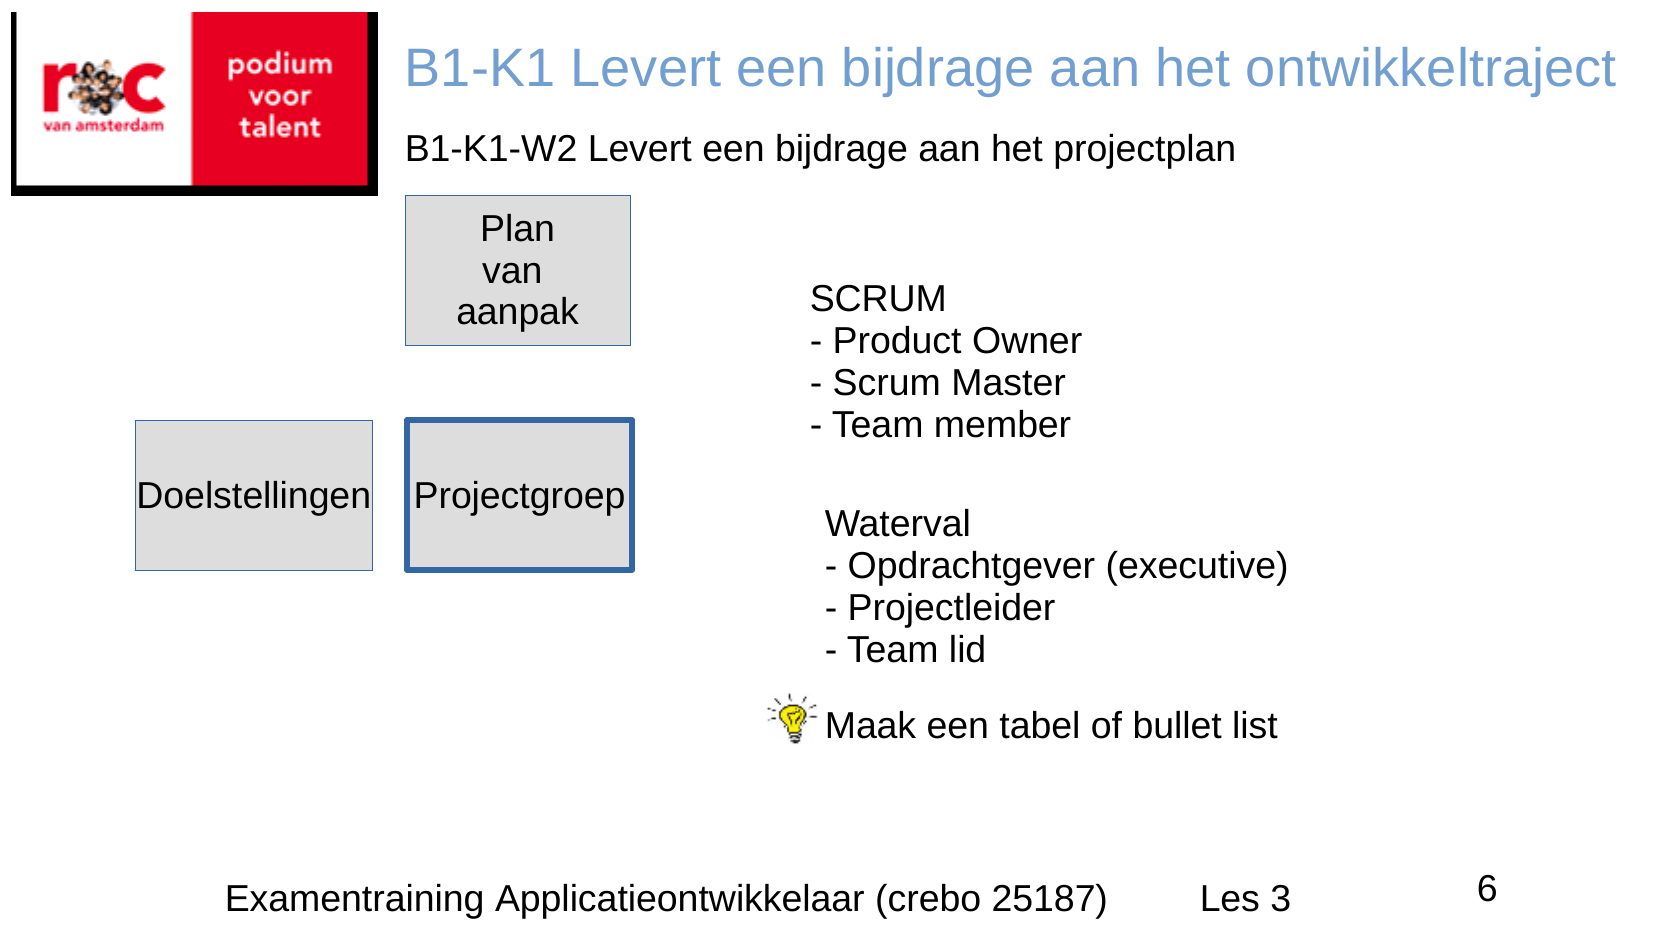

B1-K1 Levert een bijdrage aan het ontwikkeltraject
B1-K1-W2 Levert een bijdrage aan het projectplan
Plan
van
aanpak
SCRUM
- Product Owner
- Scrum Master
- Team member
Doelstellingen
Projectgroep
Waterval
- Opdrachtgever (executive)
- Projectleider
- Team lid
Maak een tabel of bullet list
Examentraining Applicatieontwikkelaar (crebo 25187)
Les 3